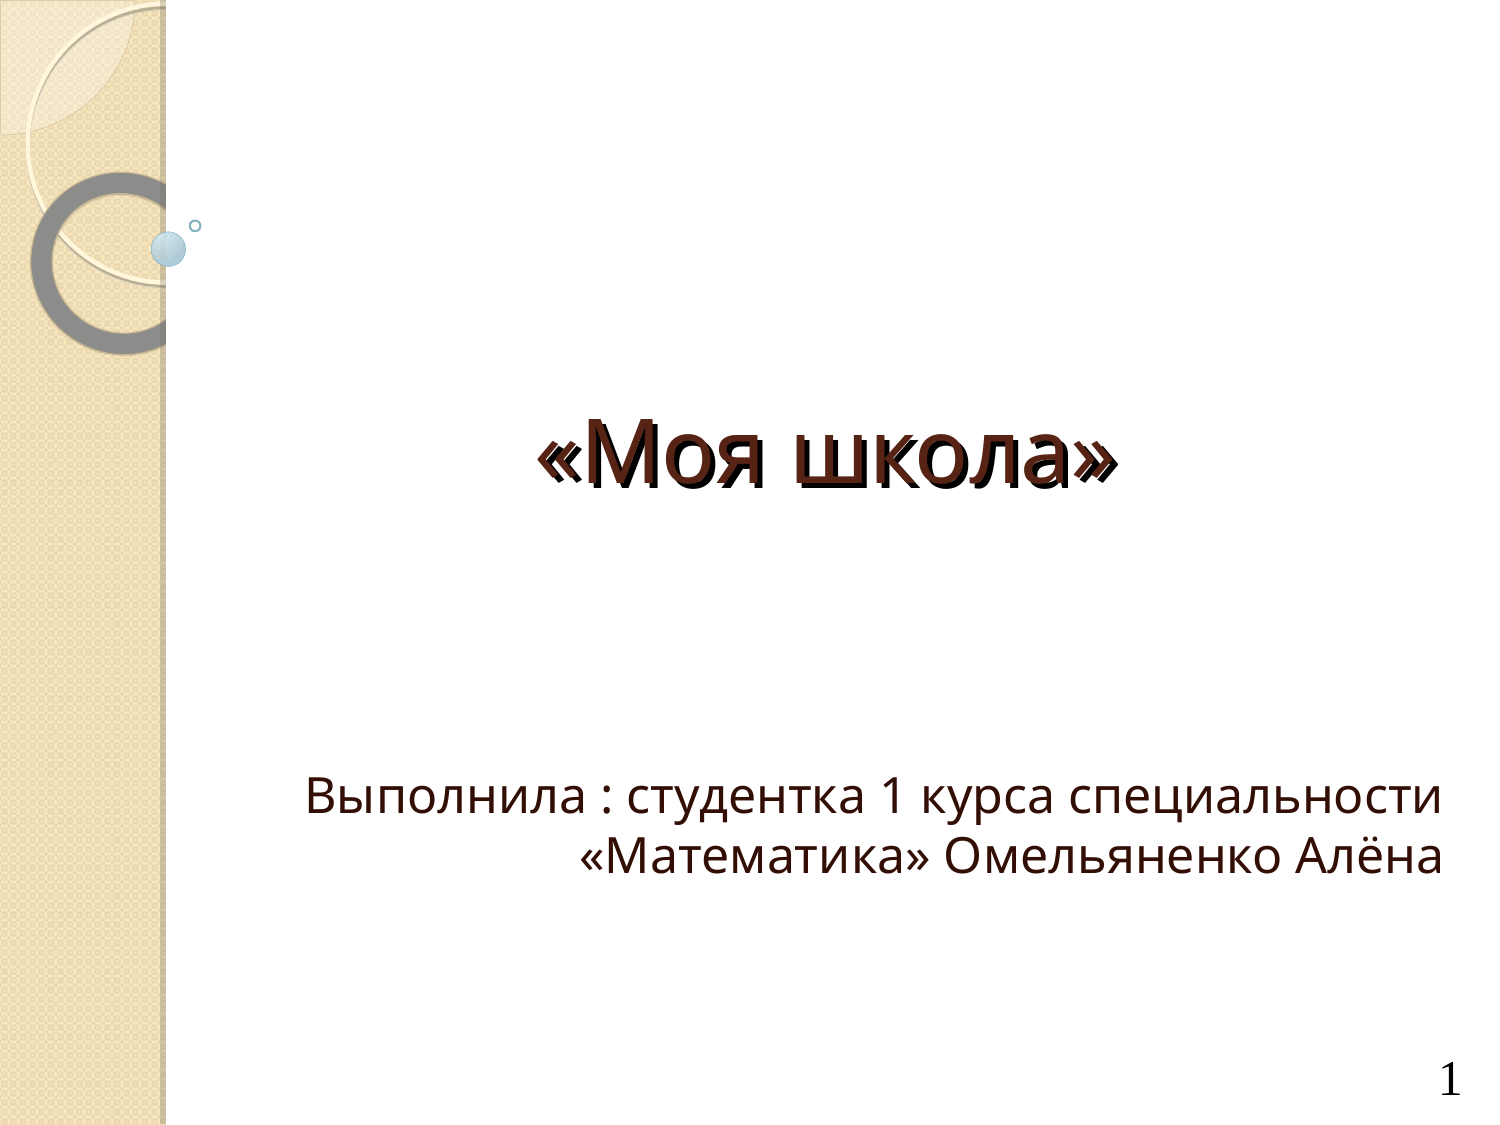

# «Моя школа»
Выполнила : студентка 1 курса специальности «Математика» Омельяненко Алёна